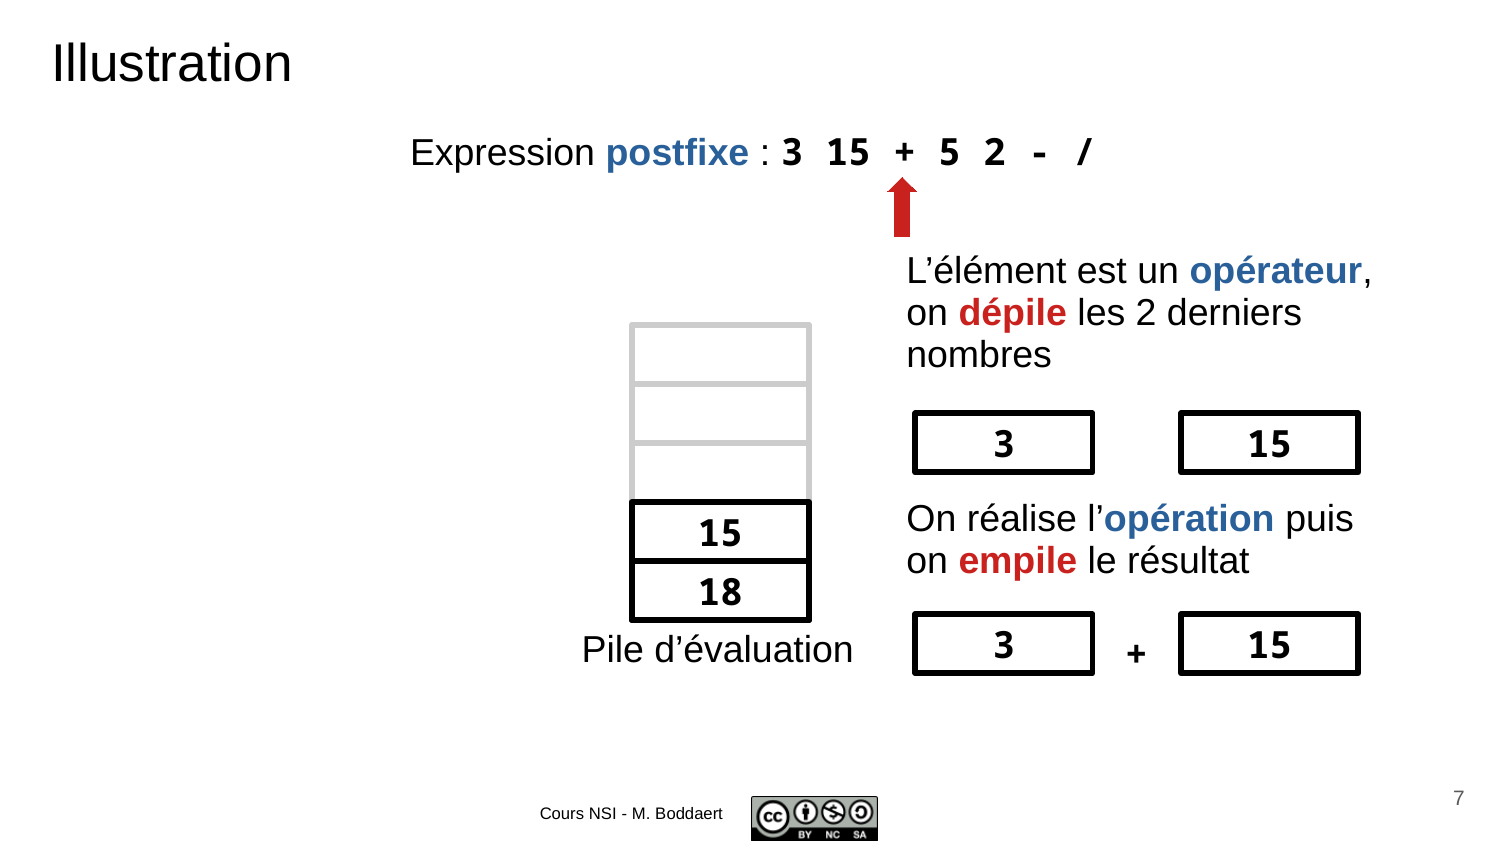

# Illustration
Expression postfixe : 3 15 + 5 2 - /
L’élément est un opérateur, on dépile les 2 derniers nombres
3
15
On réalise l’opération puis on empile le résultat
15
3
18
3
15
+
Pile d’évaluation